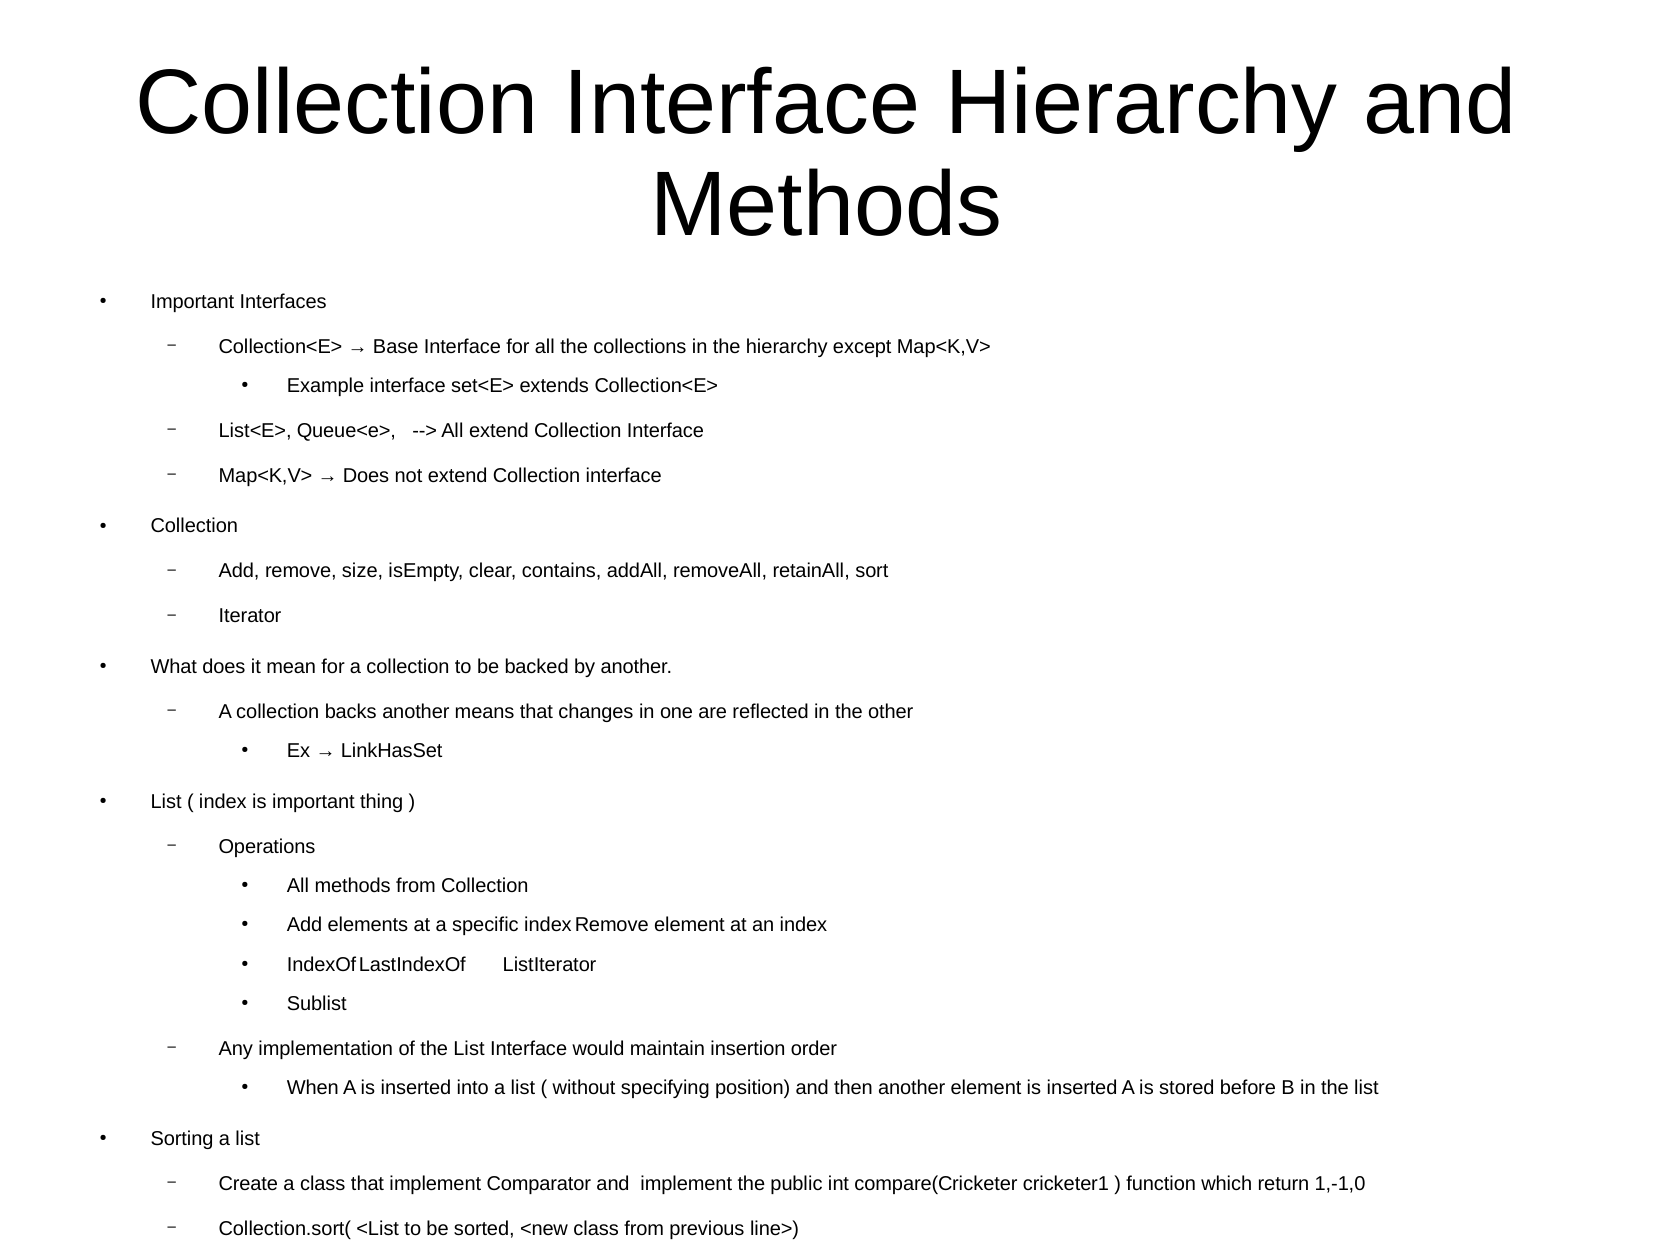

# Collection Interface Hierarchy and Methods
Important Interfaces
Collection<E> → Base Interface for all the collections in the hierarchy except Map<K,V>
Example interface set<E> extends Collection<E>
List<E>, Queue<e>, --> All extend Collection Interface
Map<K,V> → Does not extend Collection interface
Collection
Add, remove, size, isEmpty, clear, contains, addAll, removeAll, retainAll, sort
Iterator
What does it mean for a collection to be backed by another.
A collection backs another means that changes in one are reflected in the other
Ex → LinkHasSet
List ( index is important thing )
Operations
All methods from Collection
Add elements at a specific index		Remove element at an index
IndexOf		LastIndexOf	ListIterator
Sublist
Any implementation of the List Interface would maintain insertion order
When A is inserted into a list ( without specifying position) and then another element is inserted A is stored before B in the list
Sorting a list
Create a class that implement Comparator and implement the public int compare(Cricketer cricketer1 ) function which return 1,-1,0
Collection.sort( <List to be sorted, <new class from previous line>)